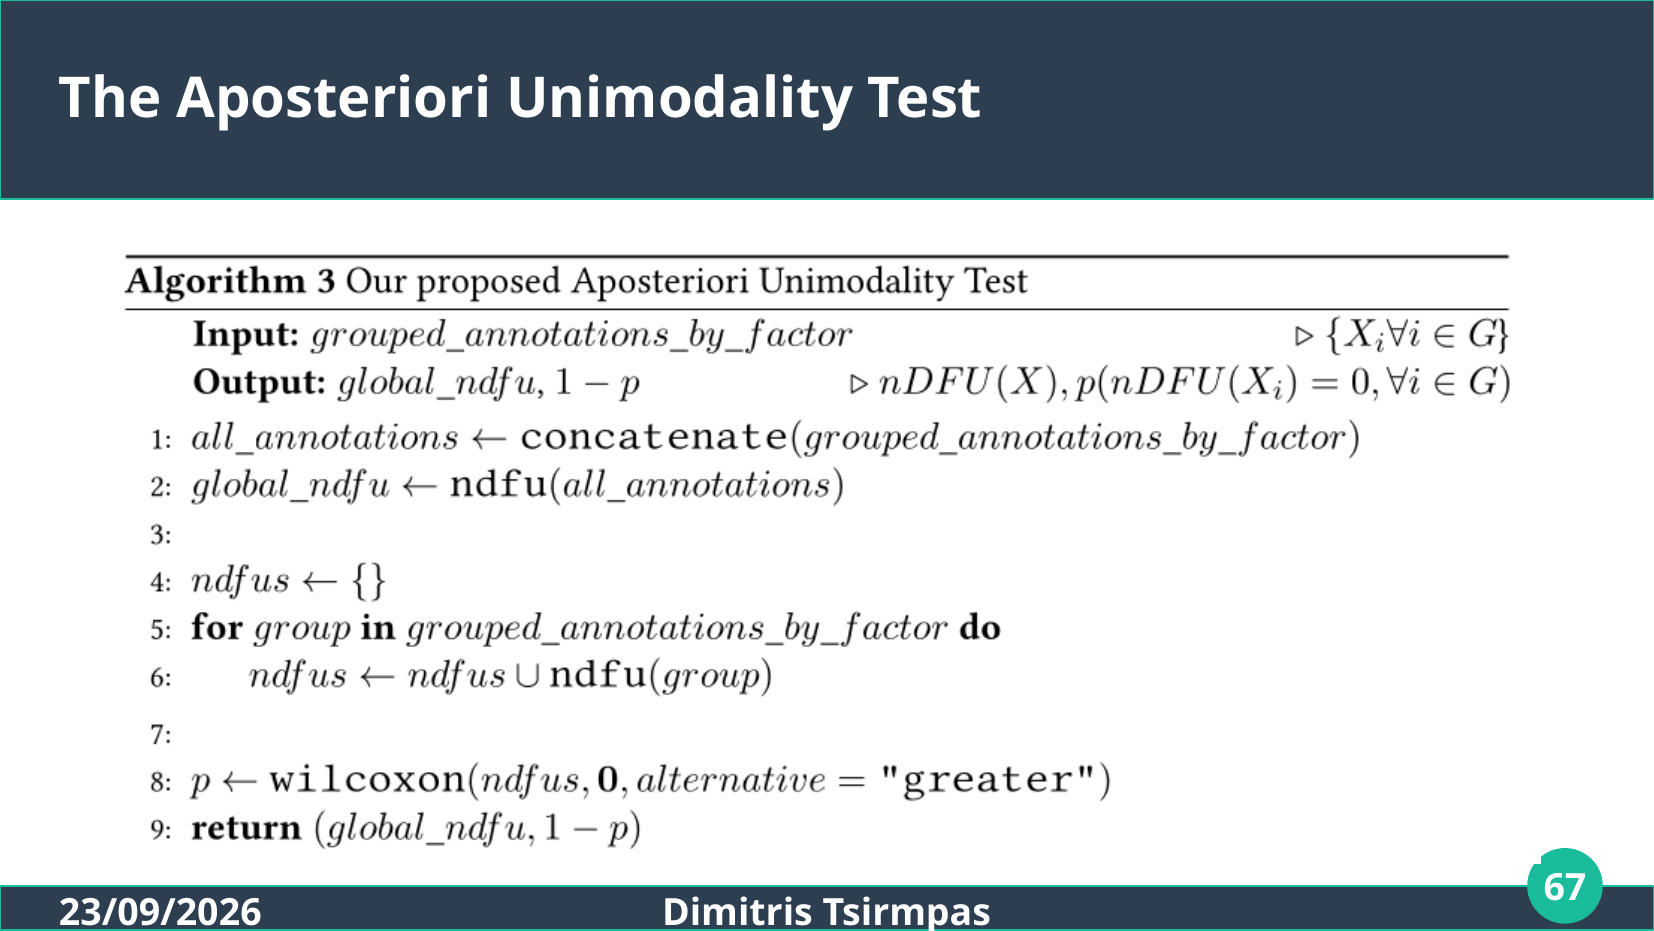

# The Aposteriori Unimodality Test
67
Dimitris Tsirmpas